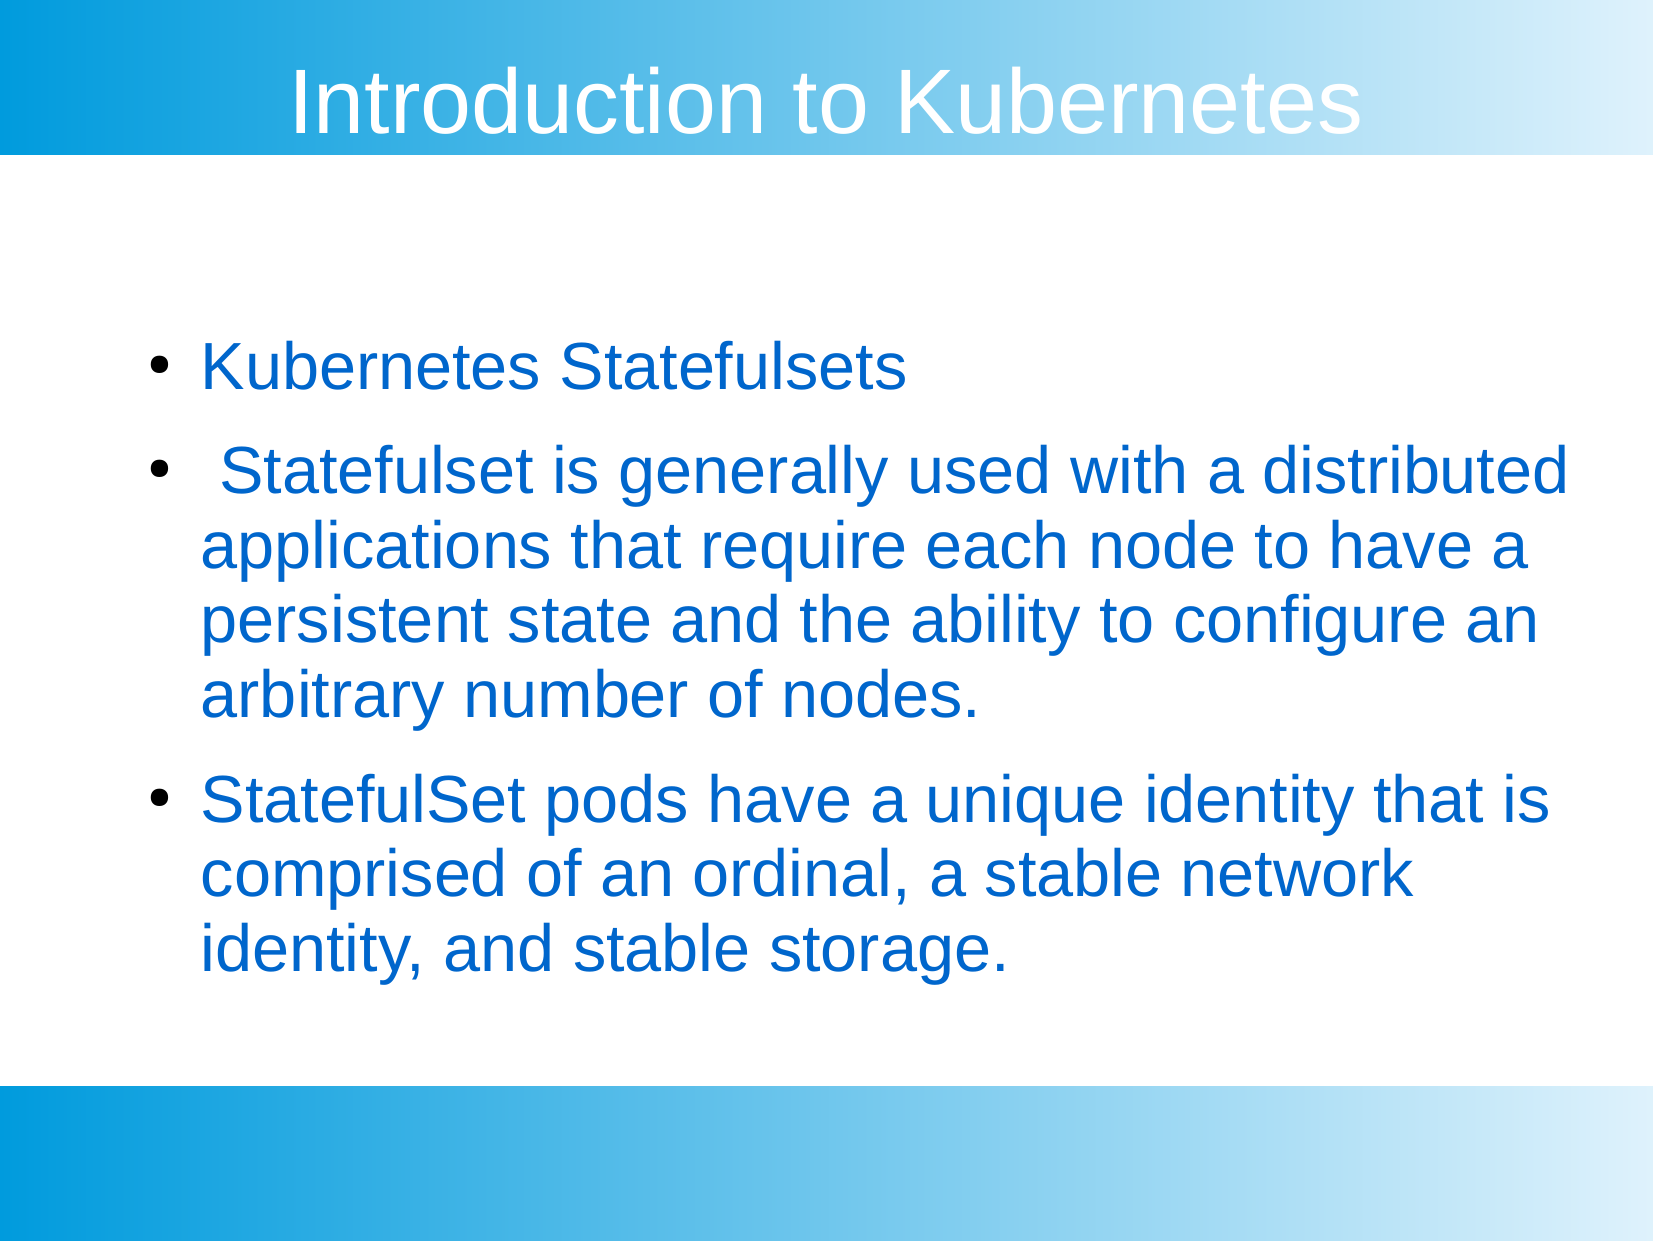

# Introduction to Kubernetes
Kubernetes Statefulsets
 Statefulset is generally used with a distributed applications that require each node to have a persistent state and the ability to configure an arbitrary number of nodes.
StatefulSet pods have a unique identity that is comprised of an ordinal, a stable network identity, and stable storage.